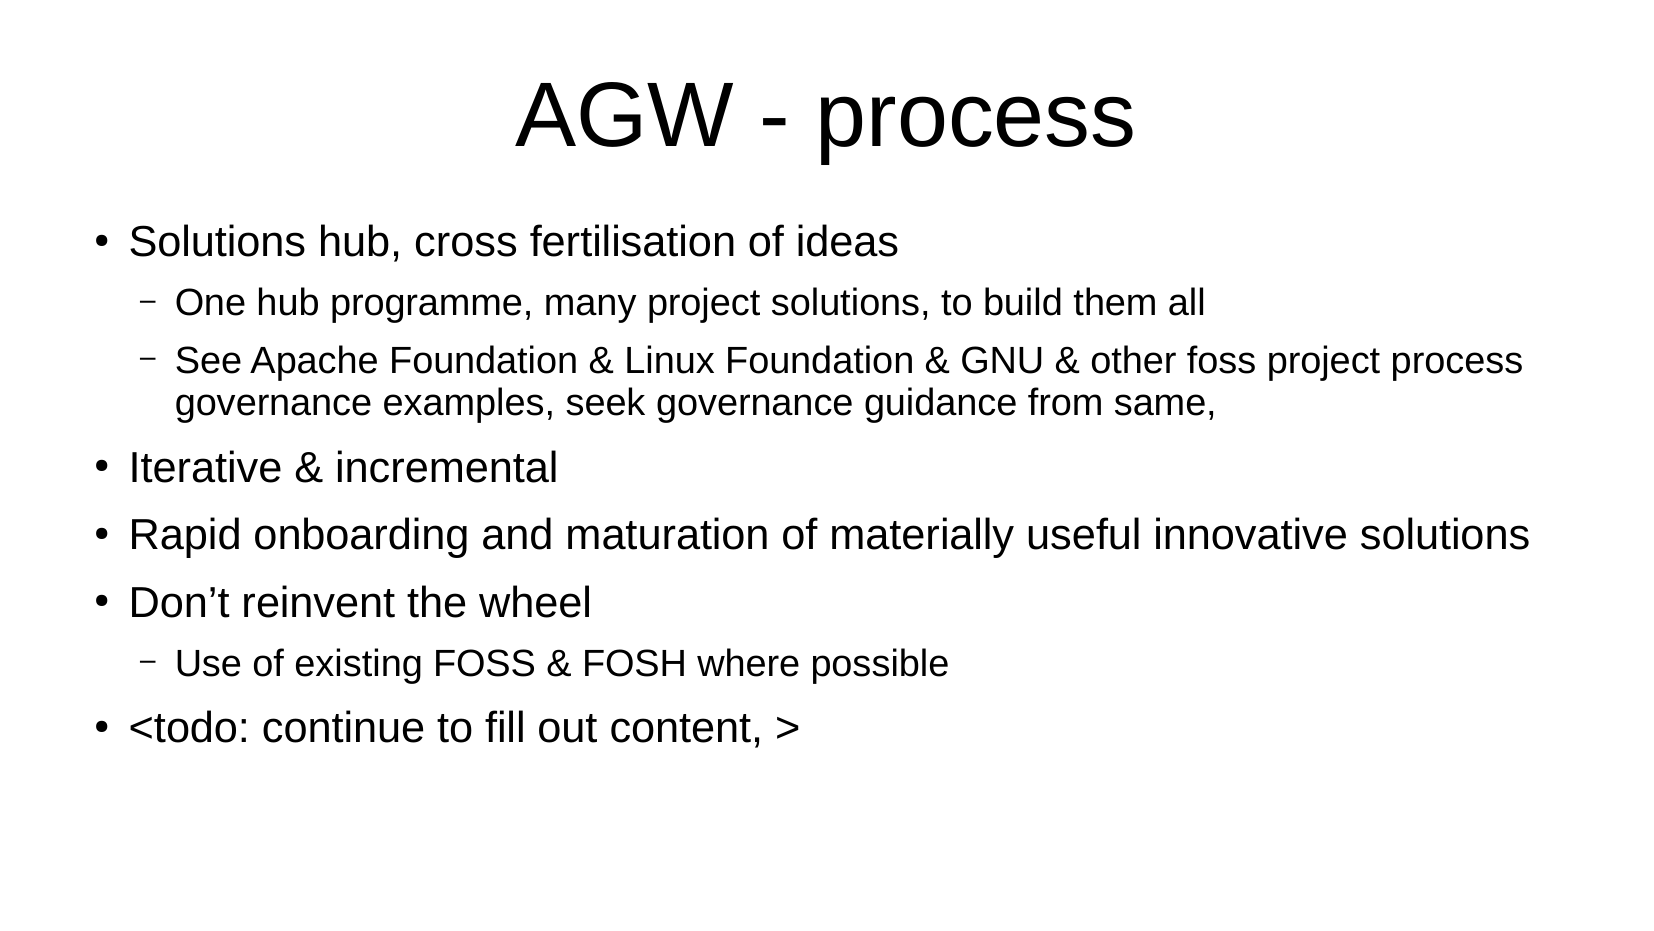

# AGW - process
Solutions hub, cross fertilisation of ideas
One hub programme, many project solutions, to build them all
See Apache Foundation & Linux Foundation & GNU & other foss project process governance examples, seek governance guidance from same,
Iterative & incremental
Rapid onboarding and maturation of materially useful innovative solutions
Don’t reinvent the wheel
Use of existing FOSS & FOSH where possible
<todo: continue to fill out content, >